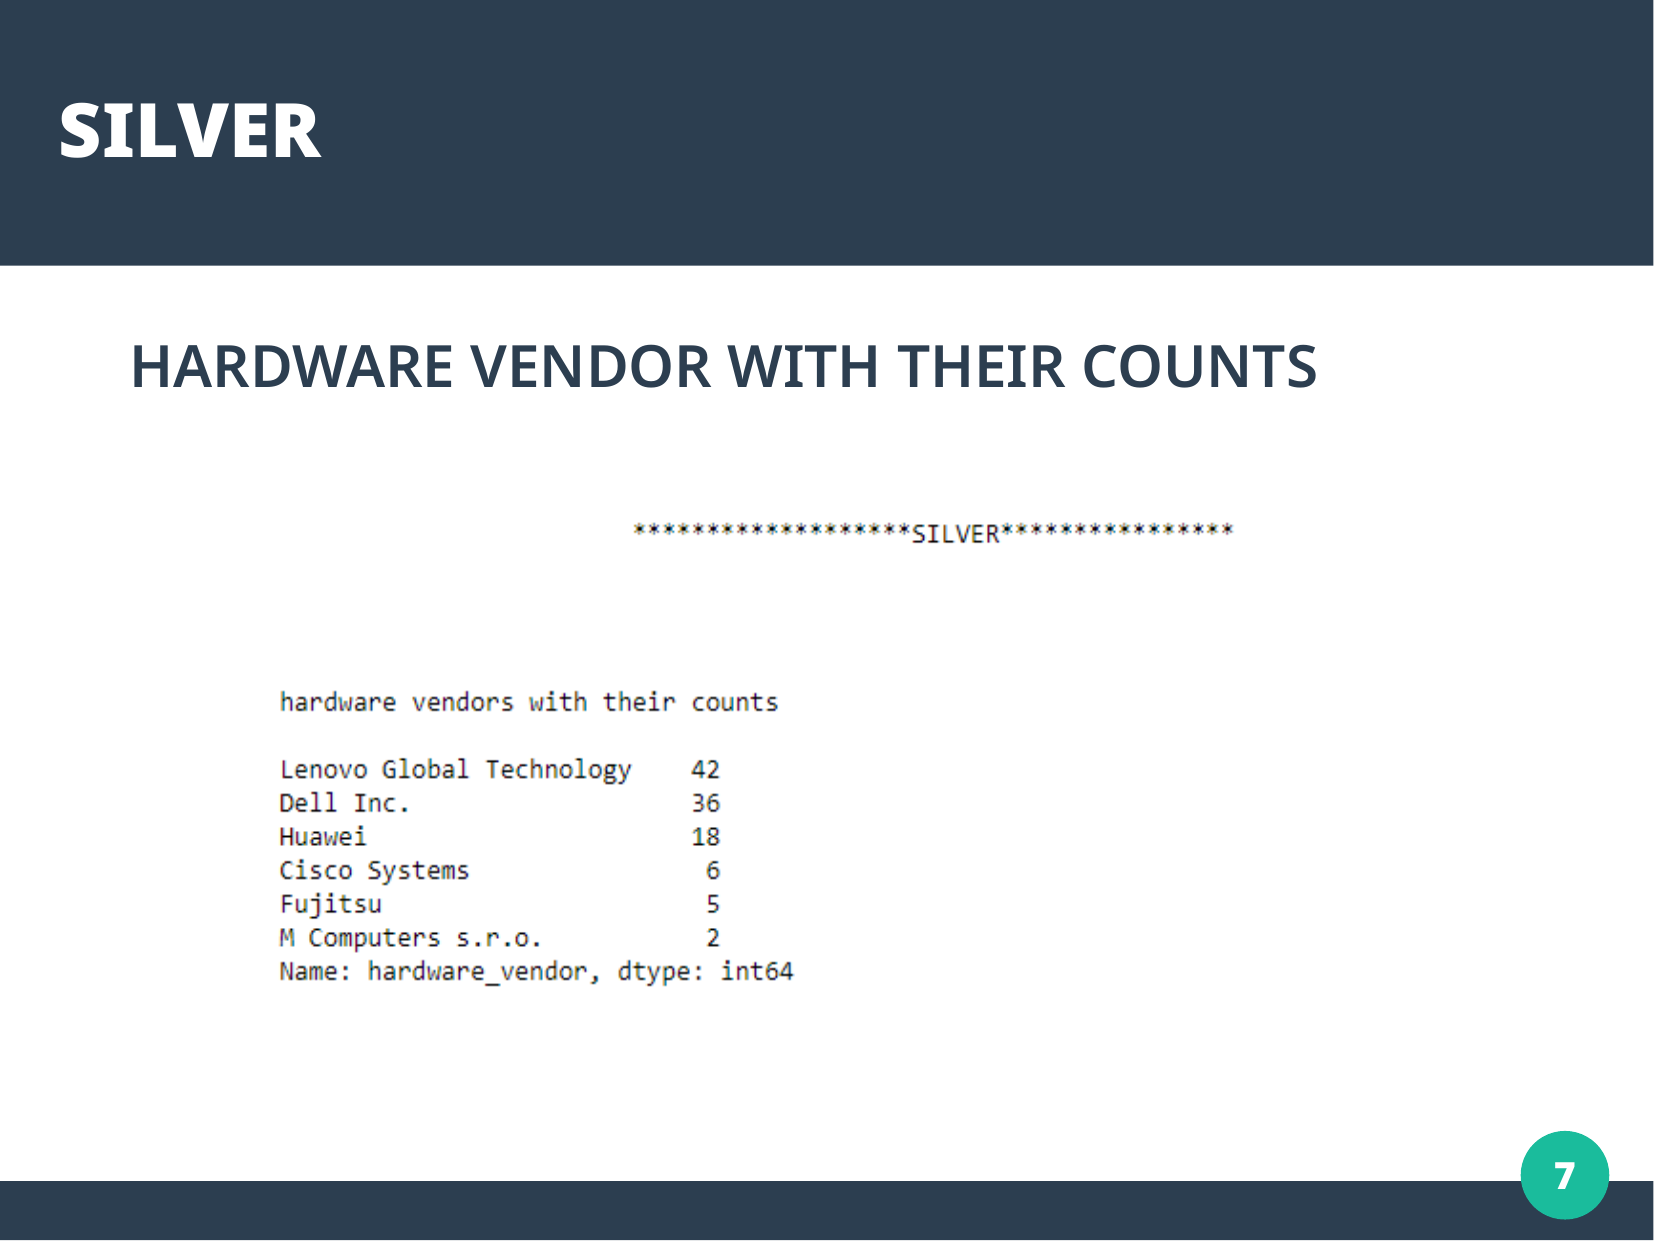

# SILVER
HARDWARE VENDOR WITH THEIR COUNTS
7